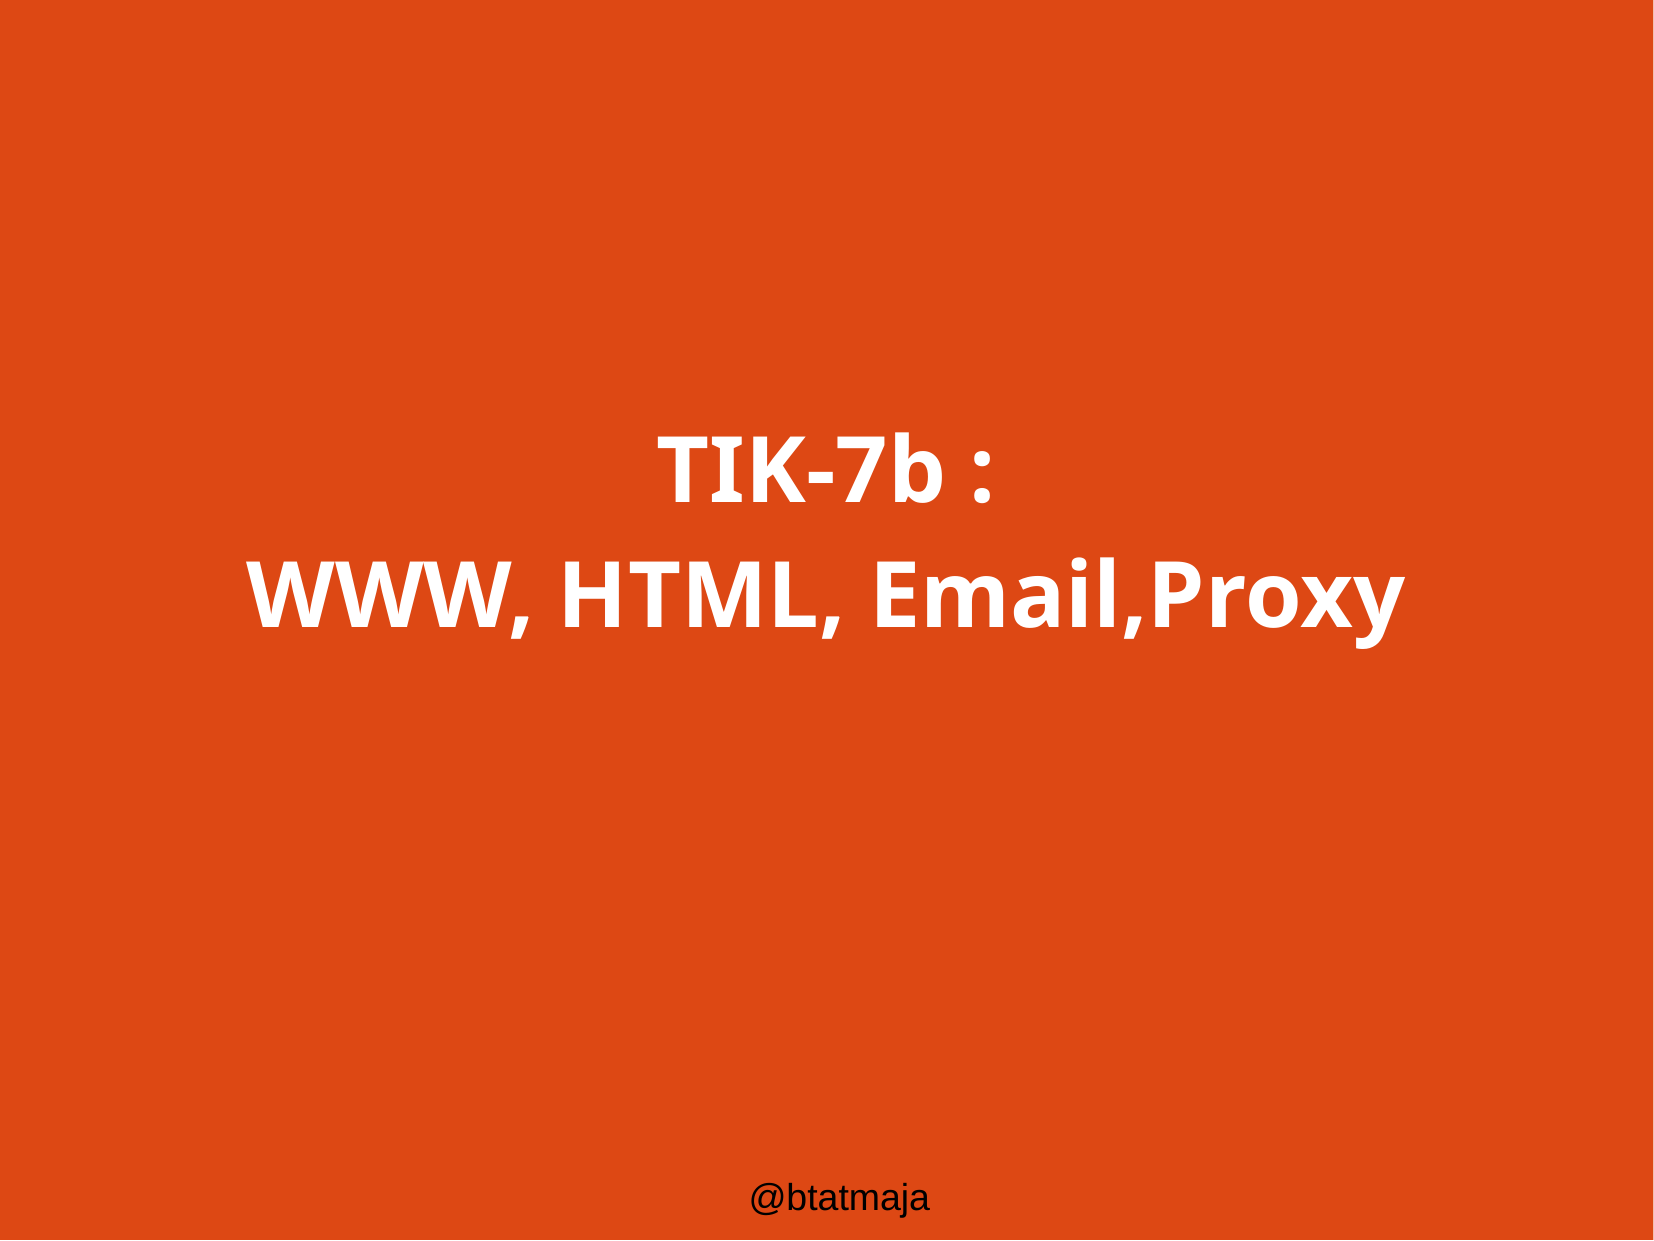

# TIK-7b :
WWW, HTML, Email,Proxy
@btatmaja